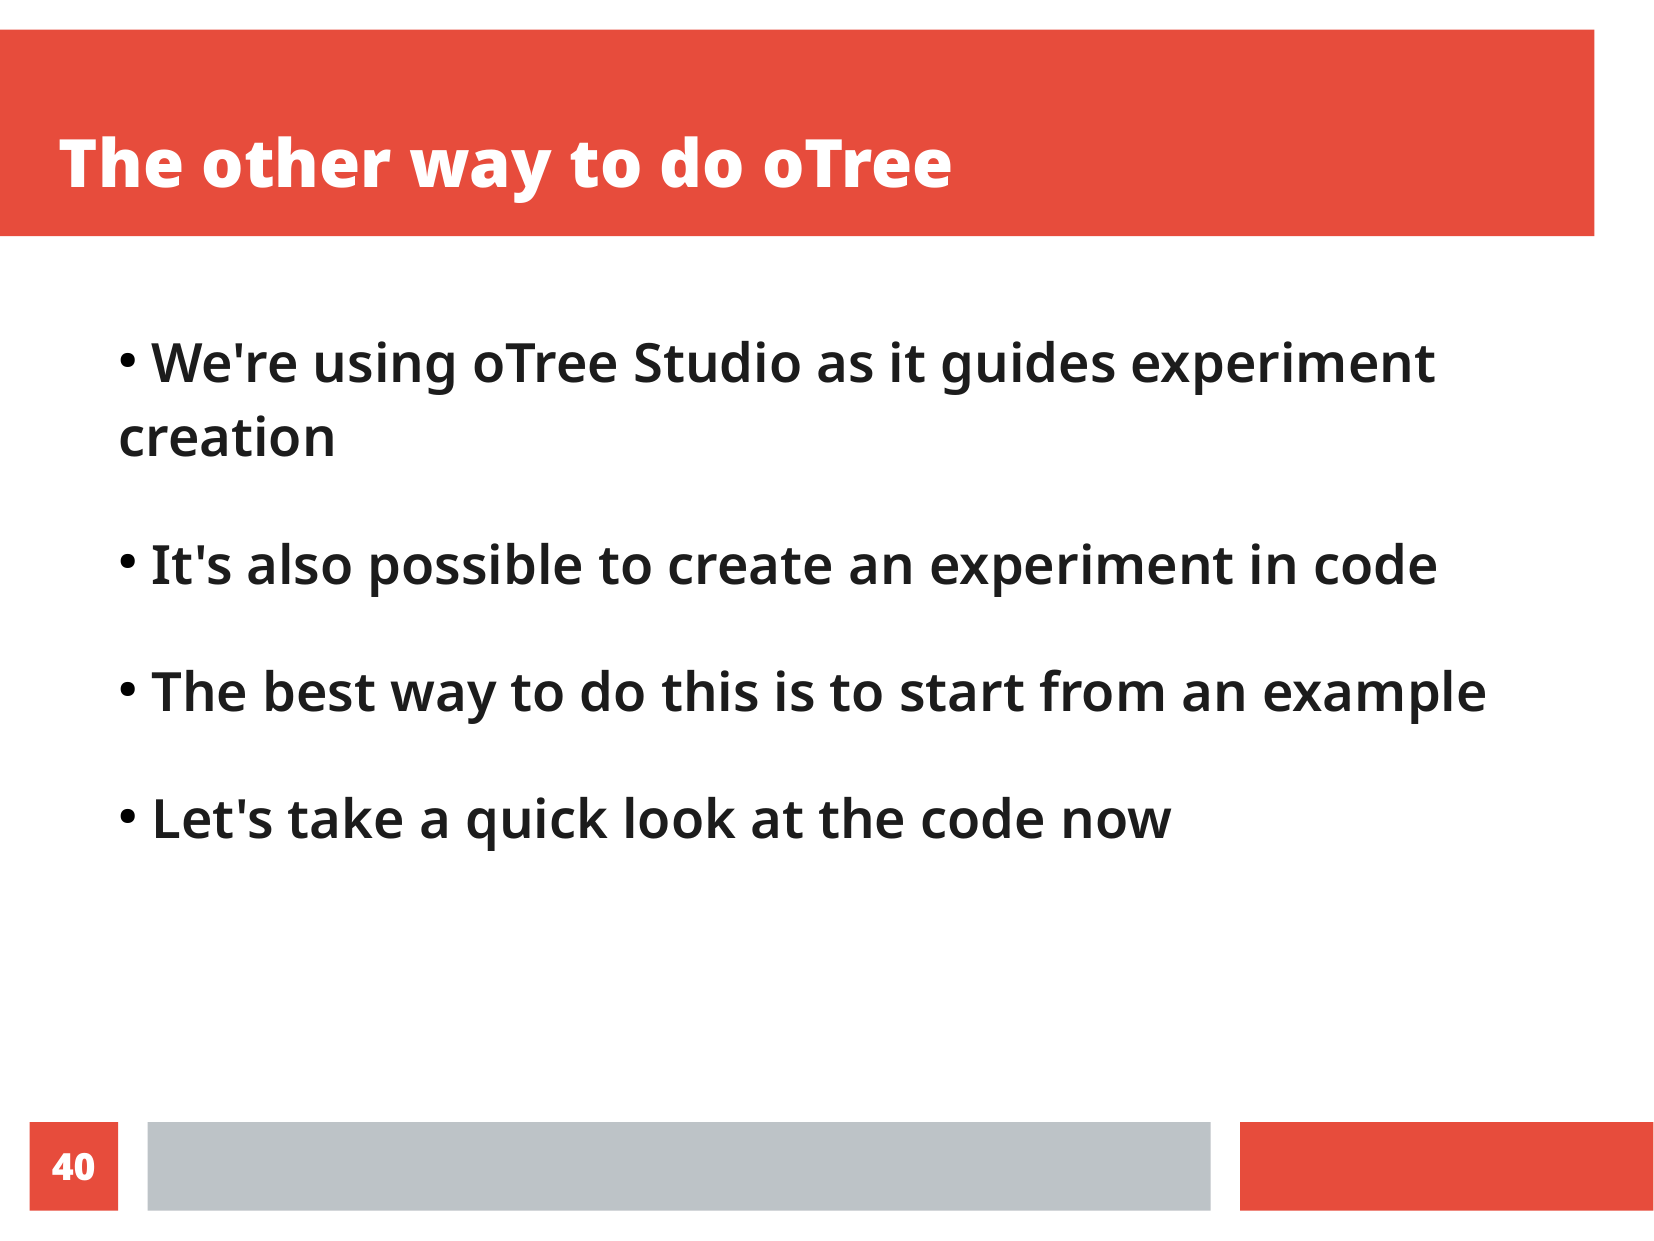

# The other way to do oTree
 We're using oTree Studio as it guides experiment creation
 It's also possible to create an experiment in code
 The best way to do this is to start from an example
 Let's take a quick look at the code now
40